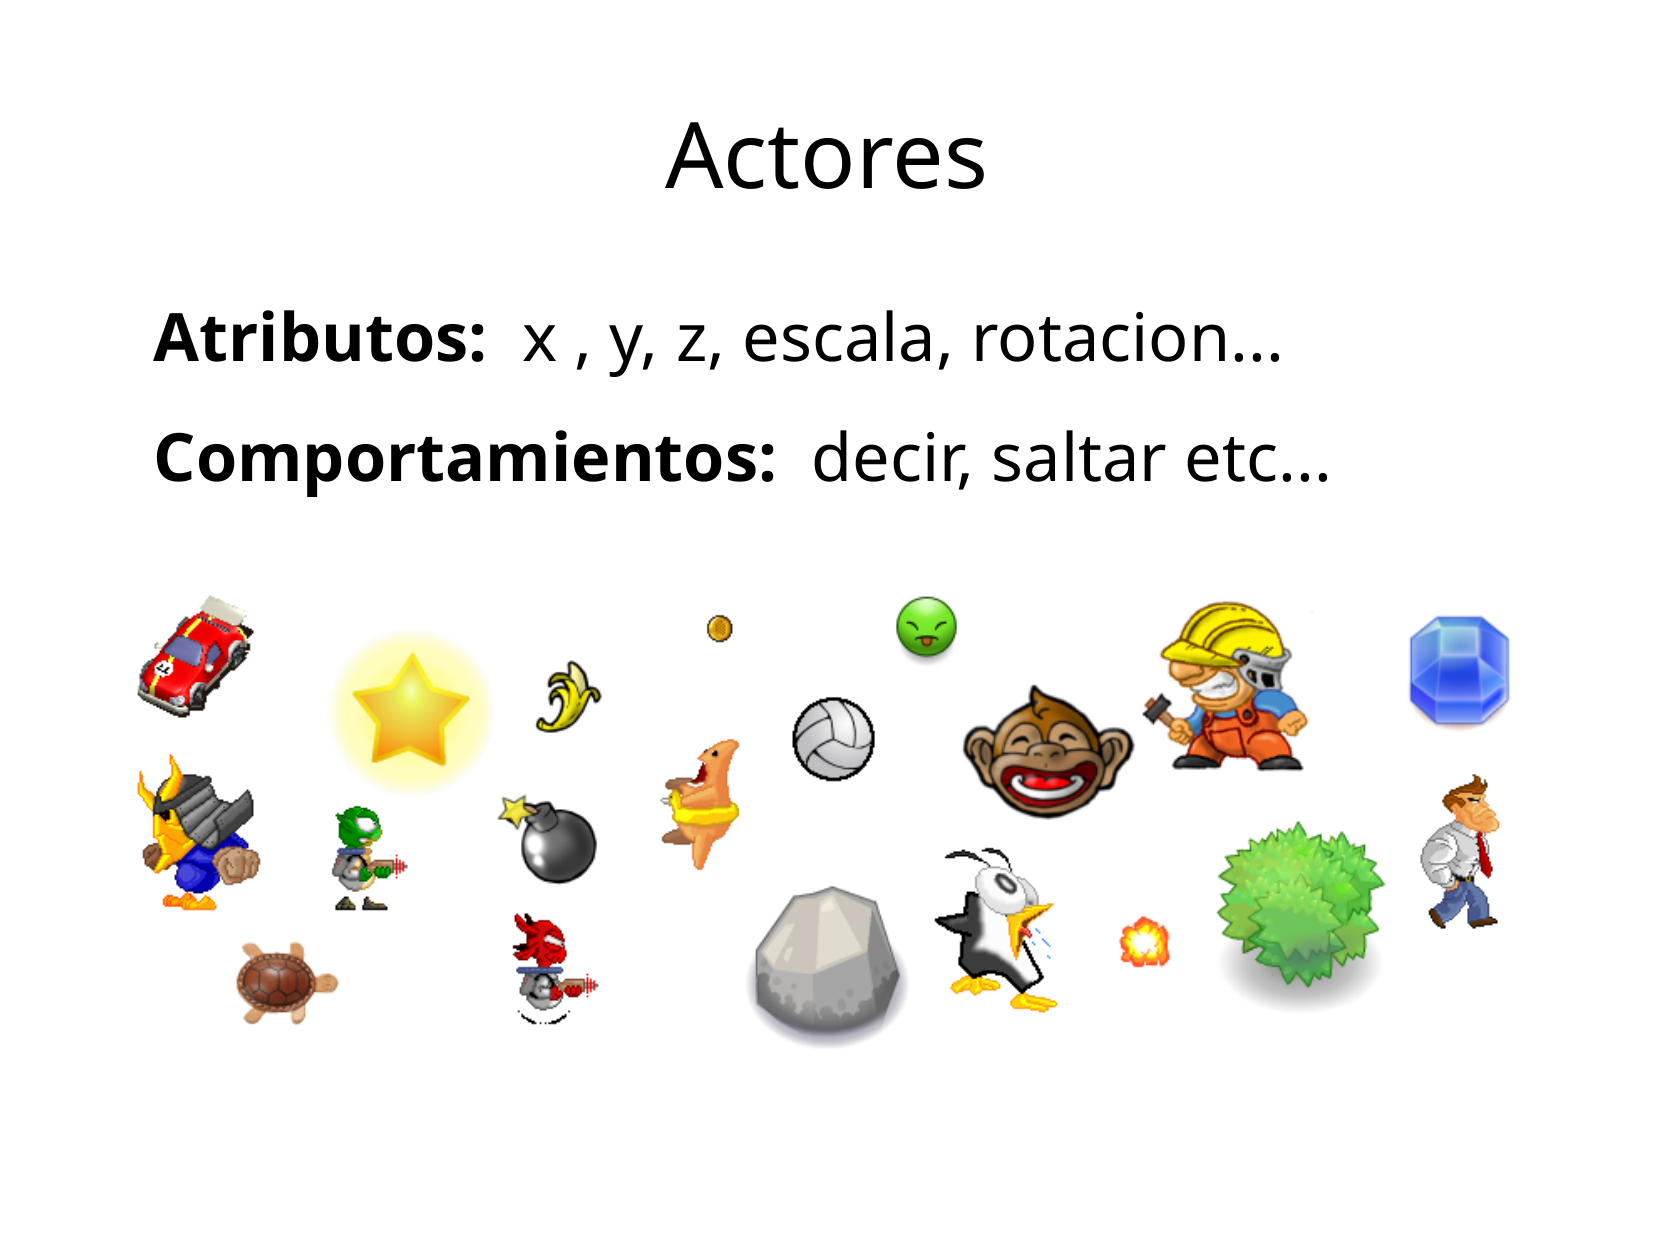

# Actores
Atributos: x , y, z, escala, rotacion...
Comportamientos: decir, saltar etc...